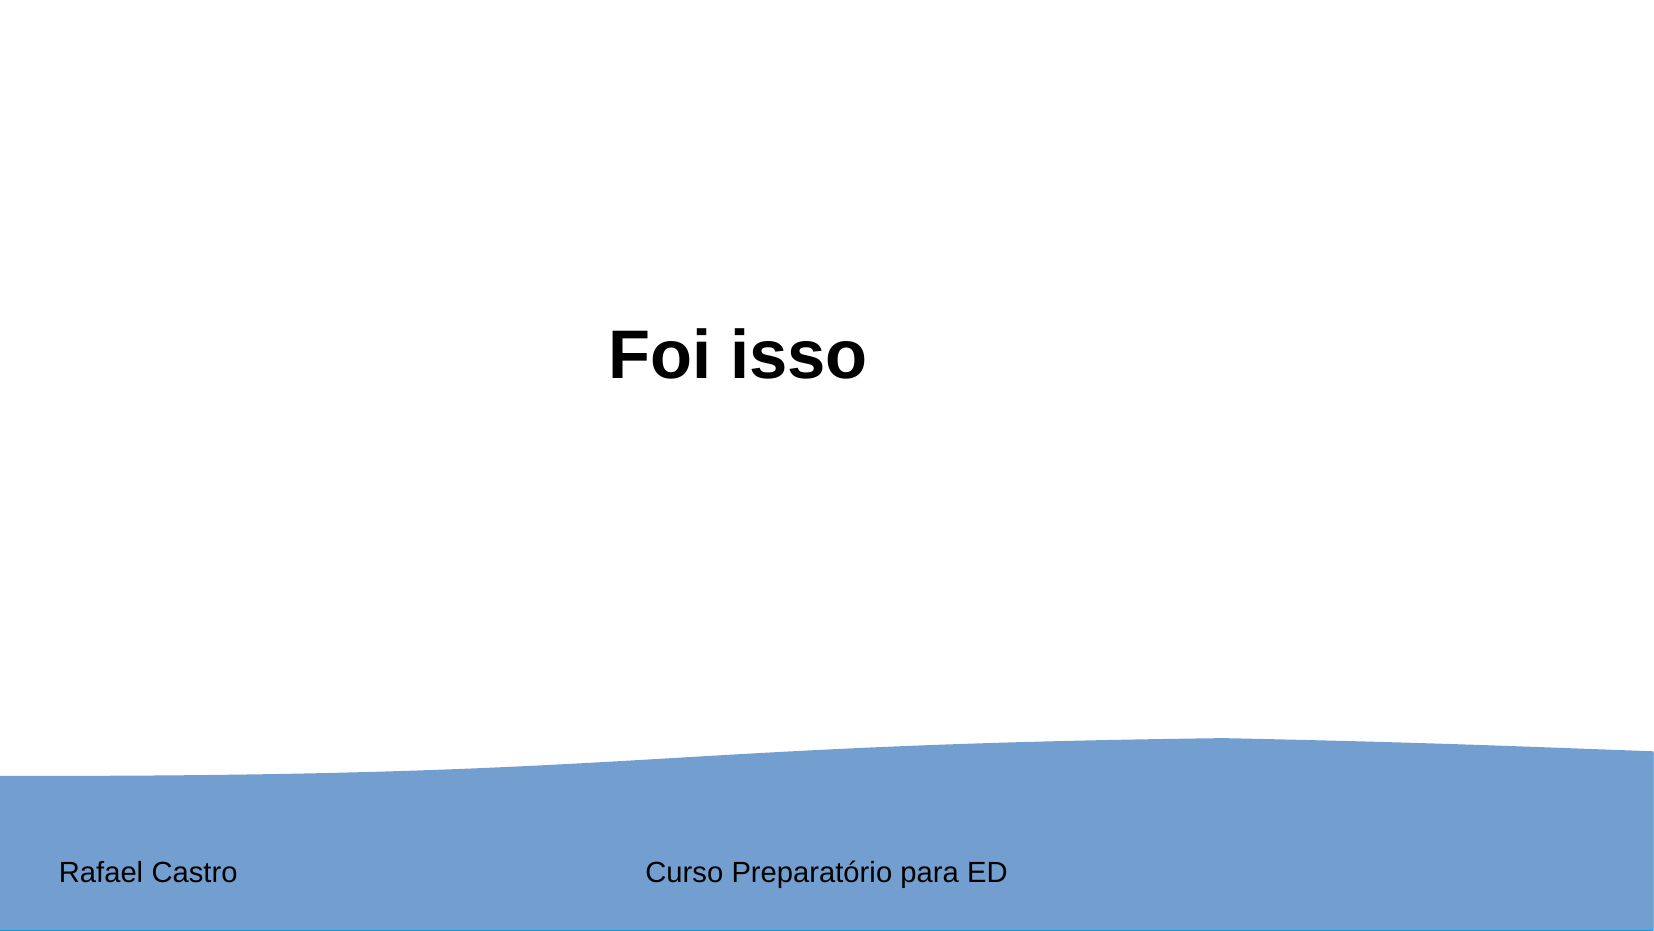

# Foi isso
Curso Preparatório para ED